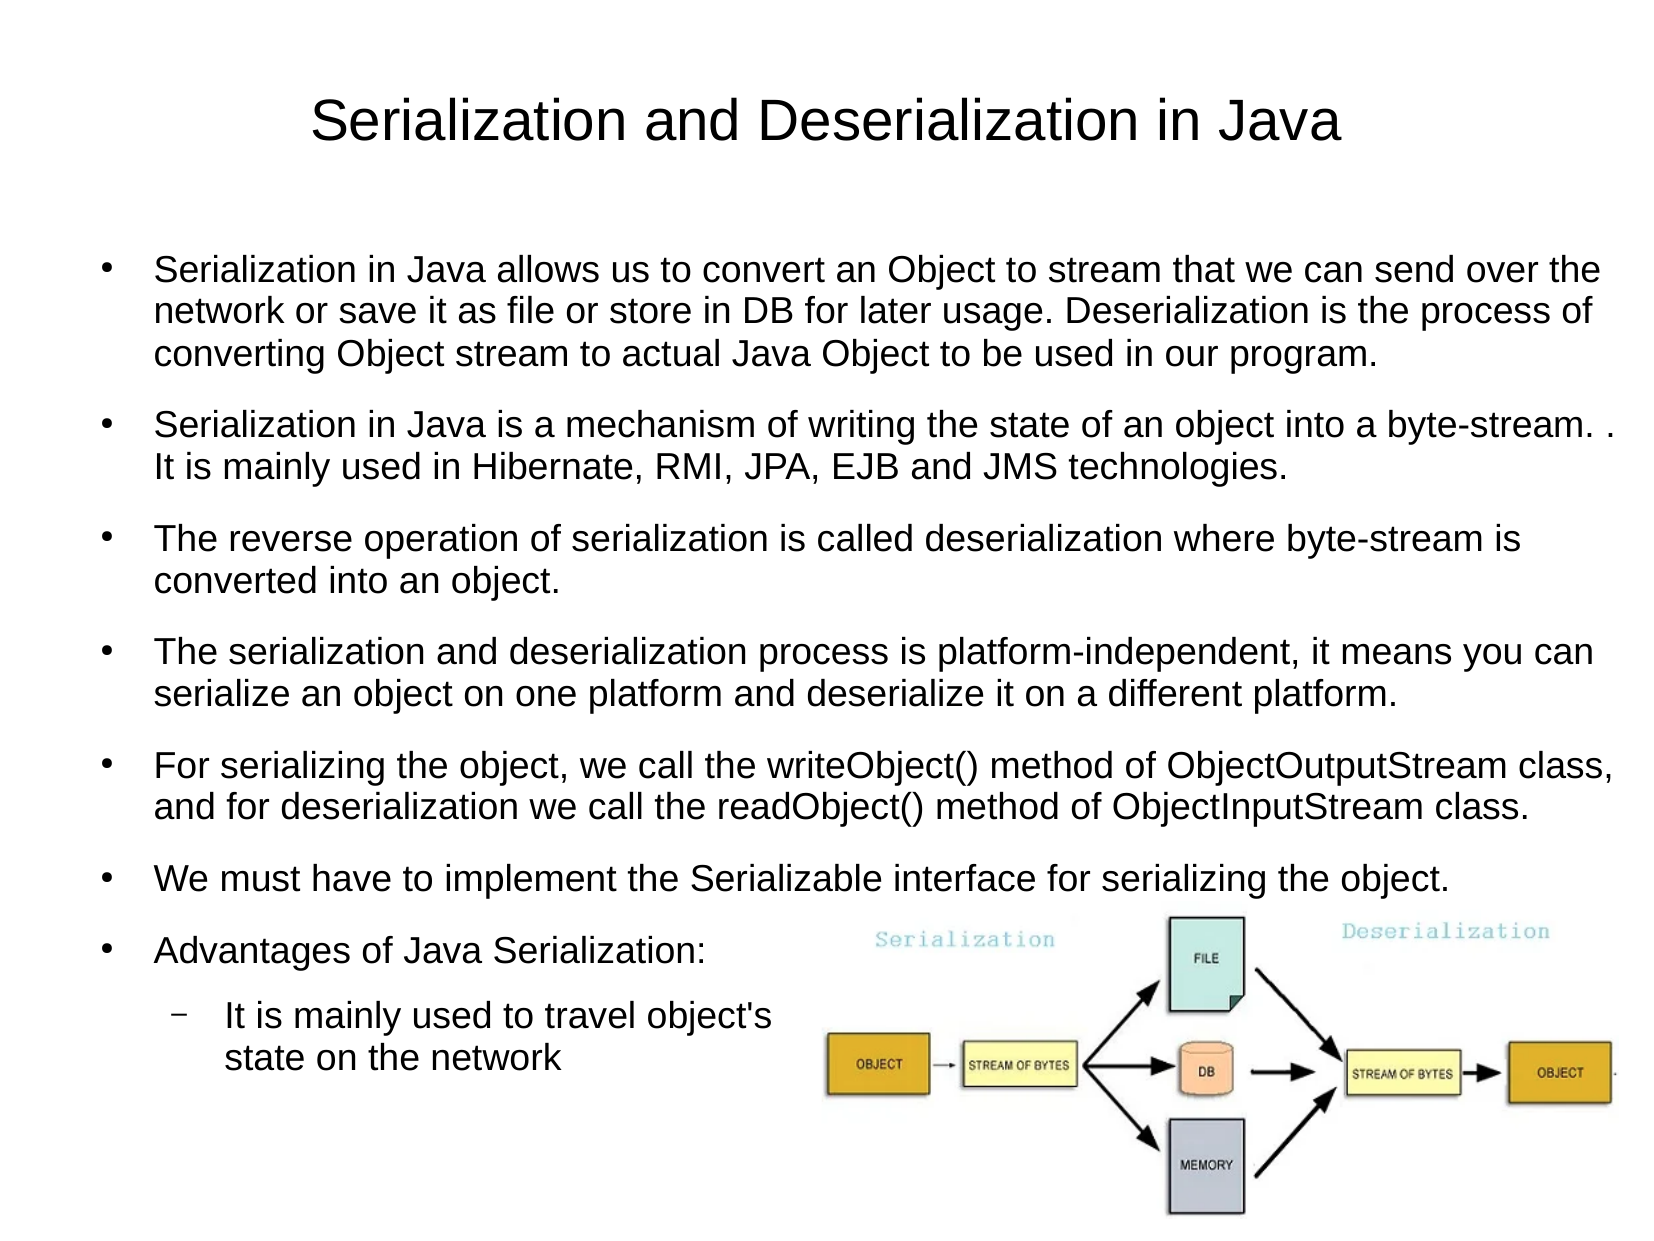

# Serialization and Deserialization in Java
Serialization in Java allows us to convert an Object to stream that we can send over the network or save it as file or store in DB for later usage. Deserialization is the process of converting Object stream to actual Java Object to be used in our program.
Serialization in Java is a mechanism of writing the state of an object into a byte-stream. . It is mainly used in Hibernate, RMI, JPA, EJB and JMS technologies.
The reverse operation of serialization is called deserialization where byte-stream is converted into an object.
The serialization and deserialization process is platform-independent, it means you can serialize an object on one platform and deserialize it on a different platform.
For serializing the object, we call the writeObject() method of ObjectOutputStream class, and for deserialization we call the readObject() method of ObjectInputStream class.
We must have to implement the Serializable interface for serializing the object.
Advantages of Java Serialization:
It is mainly used to travel object's
state on the network